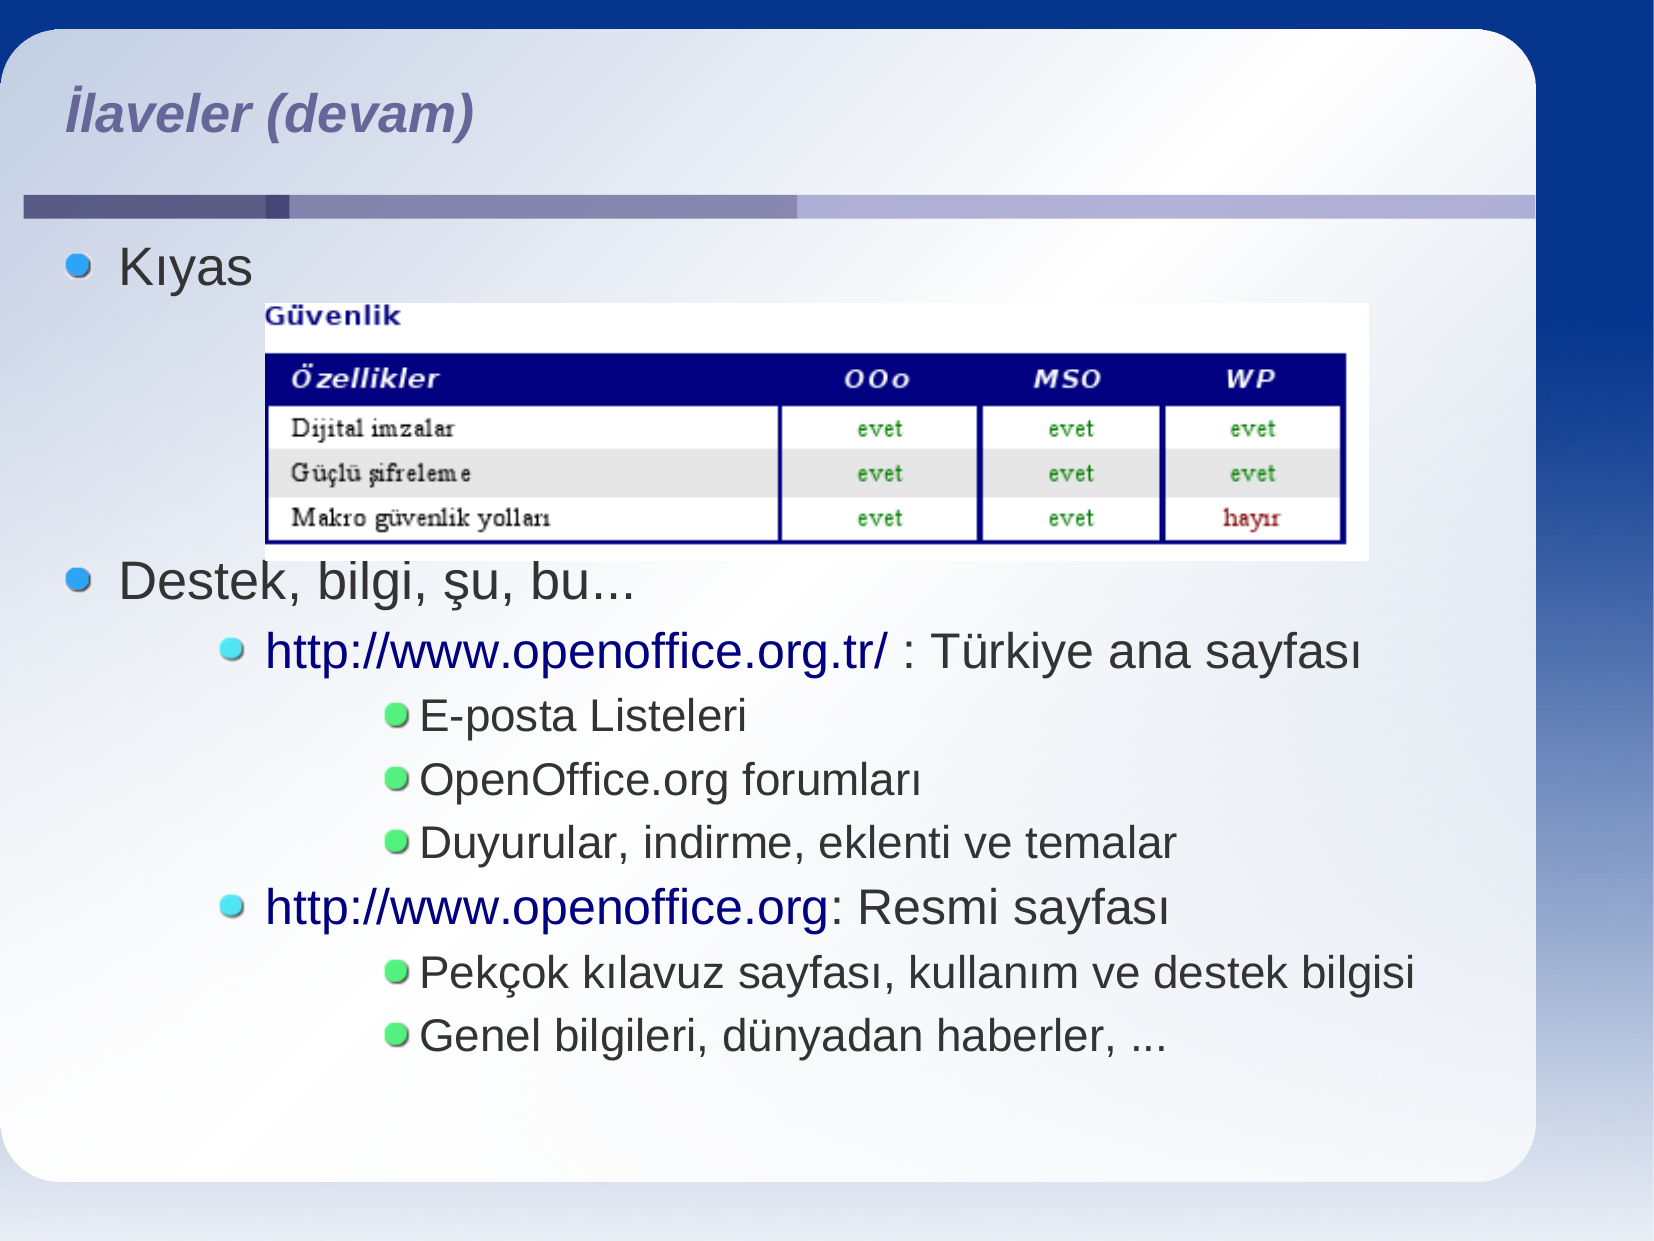

# İlaveler (devam)
Kıyas
Destek, bilgi, şu, bu...
http://www.openoffice.org.tr/ : Türkiye ana sayfası
E-posta Listeleri
OpenOffice.org forumları
Duyurular, indirme, eklenti ve temalar
http://www.openoffice.org: Resmi sayfası
Pekçok kılavuz sayfası, kullanım ve destek bilgisi
Genel bilgileri, dünyadan haberler, ...